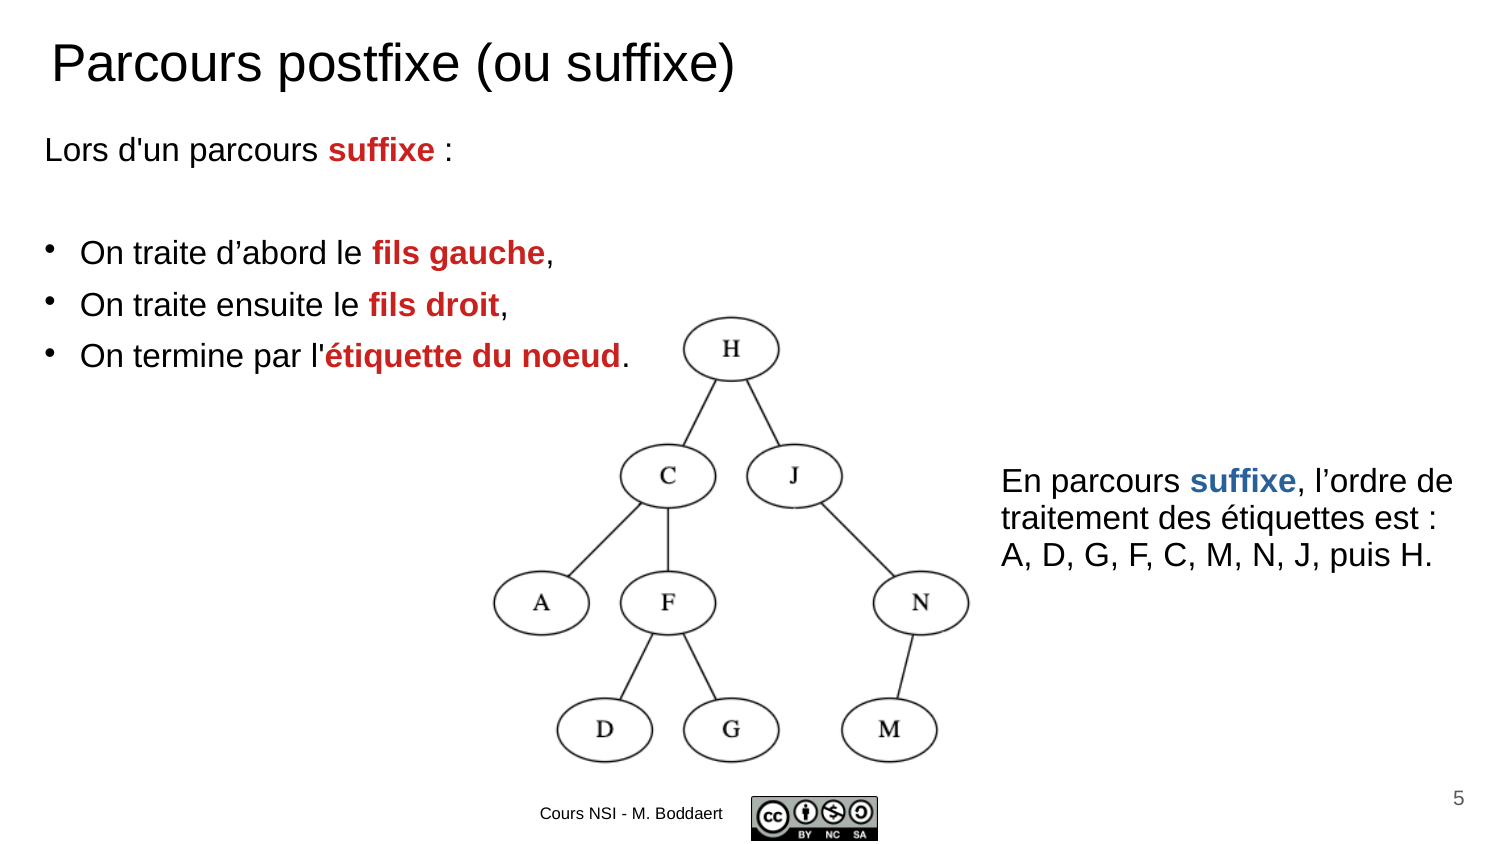

# Parcours postfixe (ou suffixe)
Lors d'un parcours suffixe :
On traite d’abord le fils gauche,
On traite ensuite le fils droit,
On termine par l'étiquette du noeud.
En parcours suffixe, l’ordre de traitement des étiquettes est :
A, D, G, F, C, M, N, J, puis H.